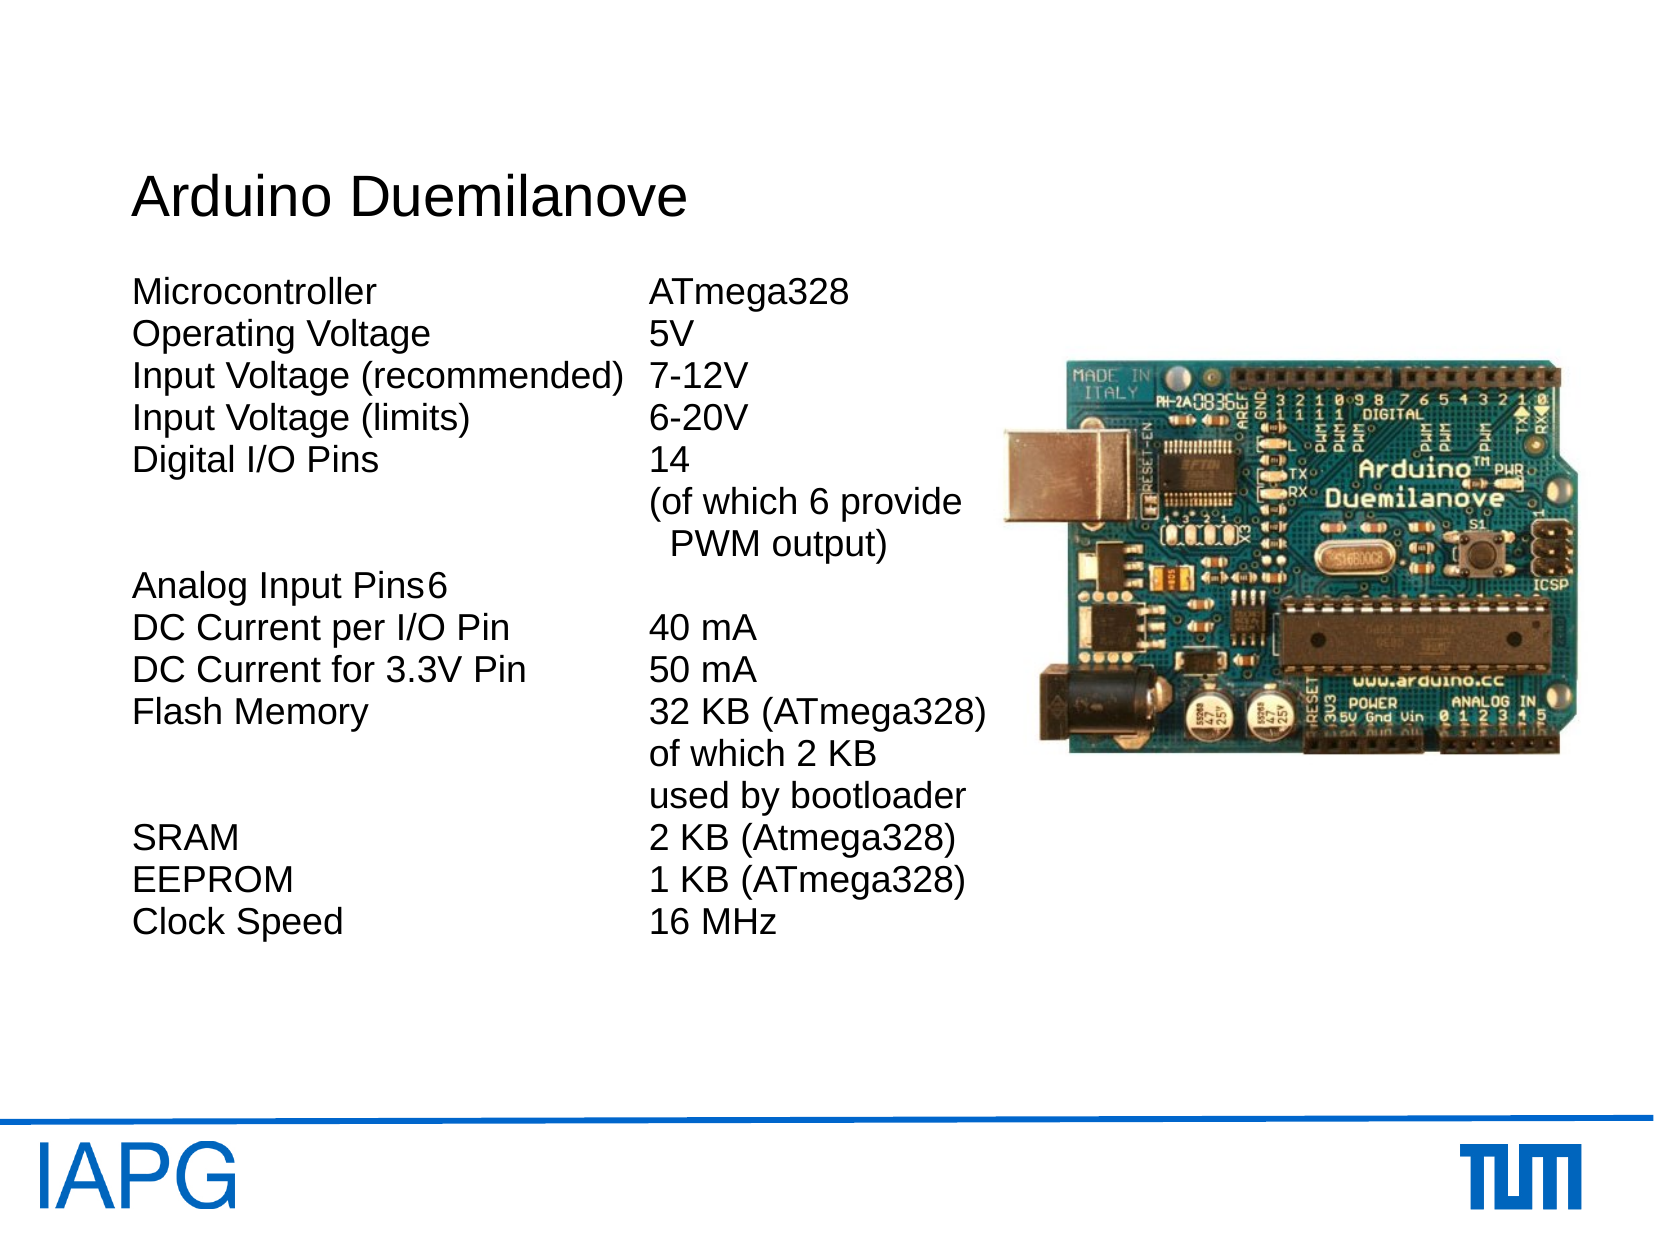

Arduino Duemilanove
Microcontroller				ATmega328
Operating Voltage			5V
Input Voltage (recommended)	7-12V
Input Voltage (limits)			6-20V
Digital I/O Pins				14
						 	(of which 6 provide
							 PWM output)
Analog Input Pins	6
DC Current per I/O Pin		40 mA
DC Current for 3.3V Pin		50 mA
Flash Memory				32 KB (ATmega328)
							of which 2 KB
							used by bootloader
SRAM						2 KB (Atmega328)
EEPROM					1 KB (ATmega328)
Clock Speed					16 MHz